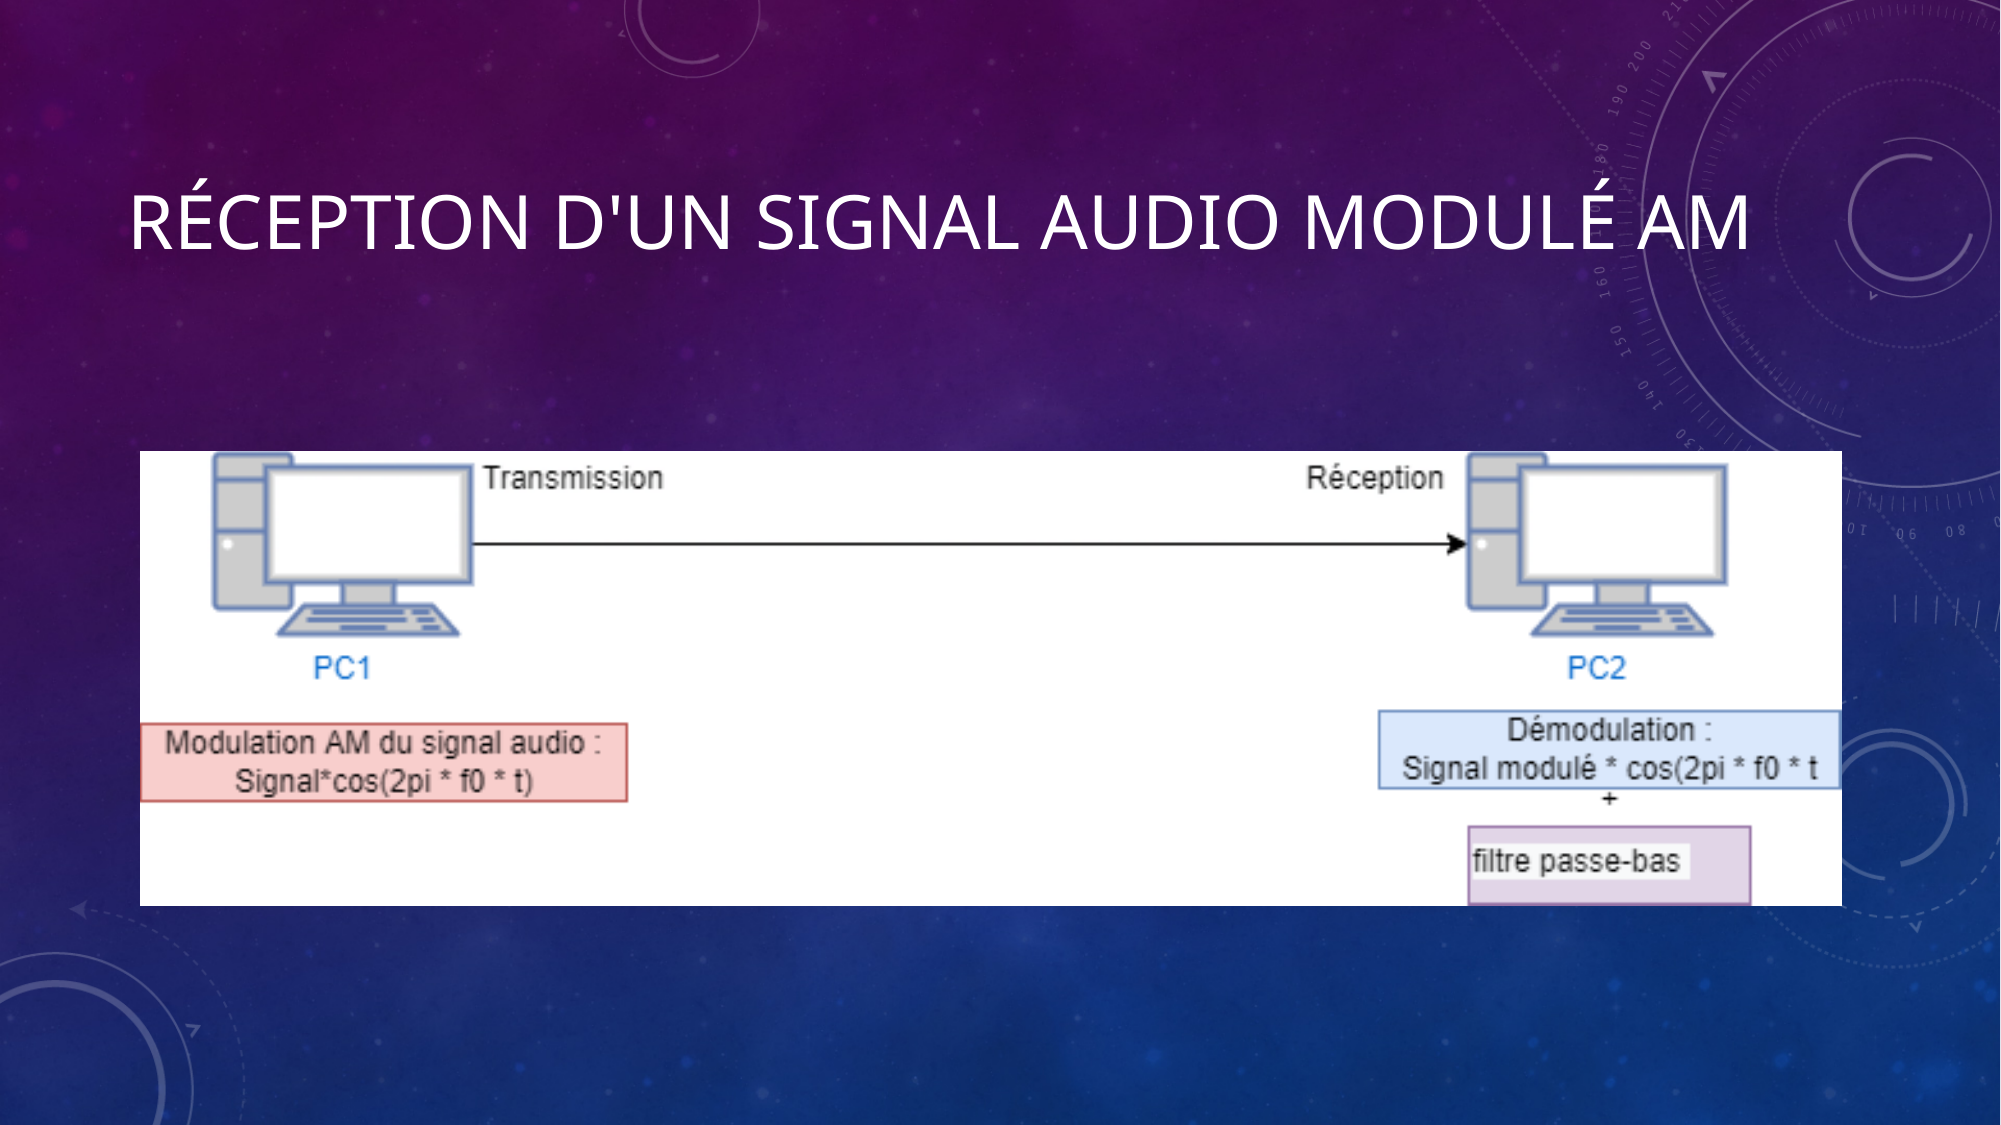

# Réception d'un signal audio modulé am